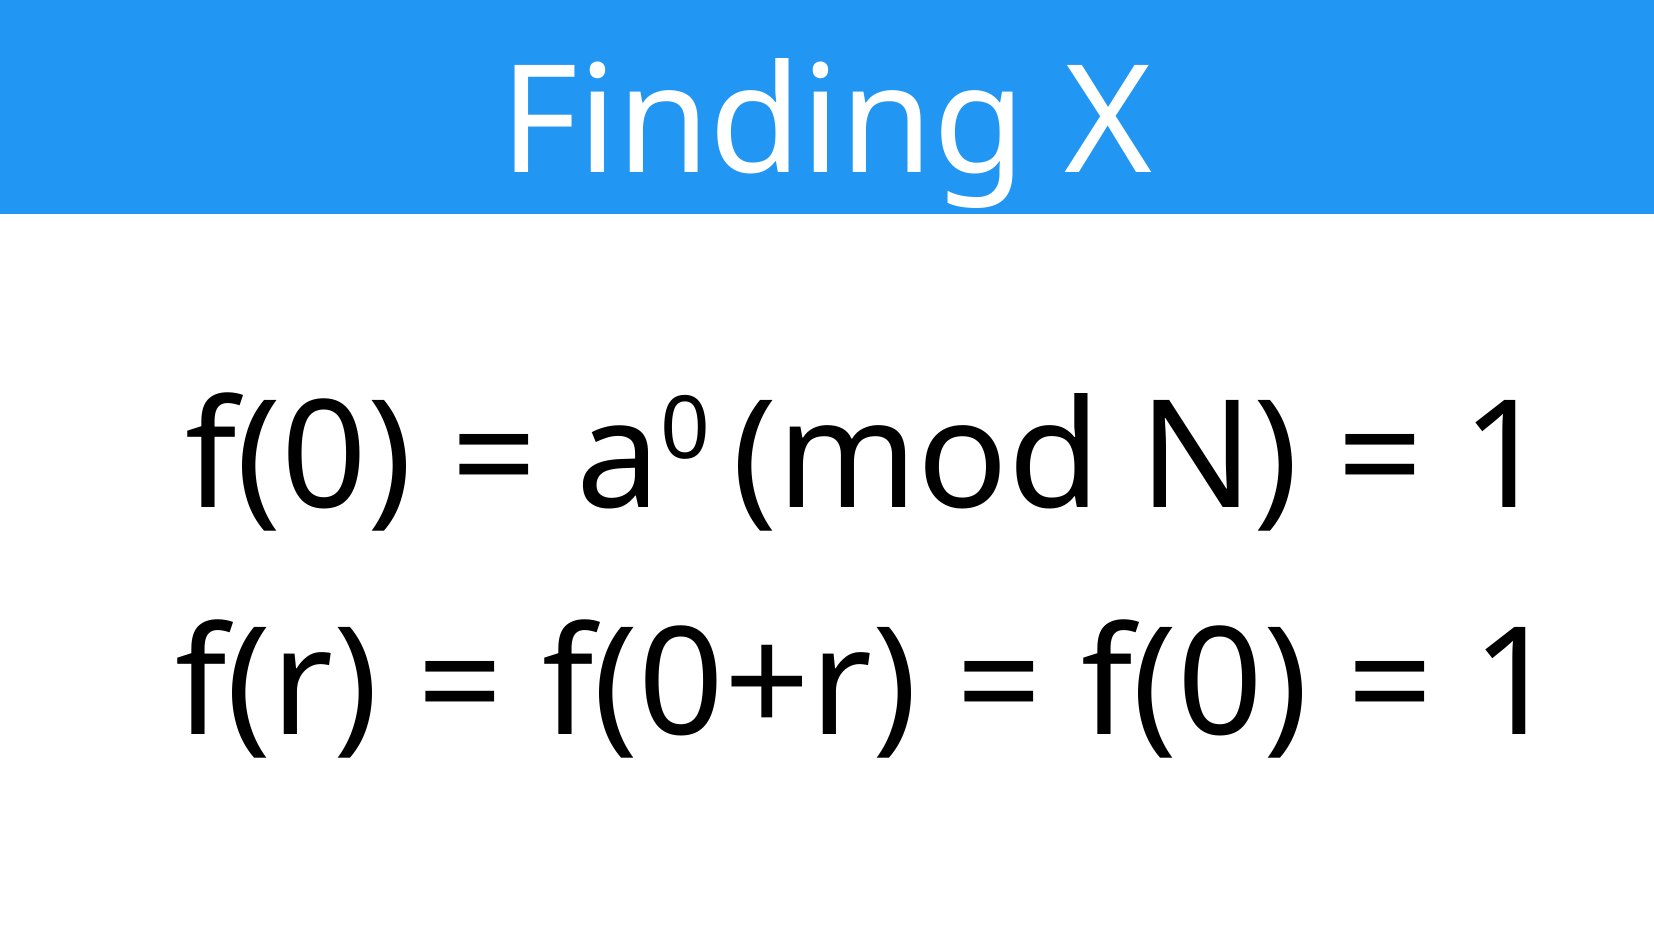

# Finding X
f(0) = a0 (mod N) = 1
f(r) = f(0+r) = f(0) = 1